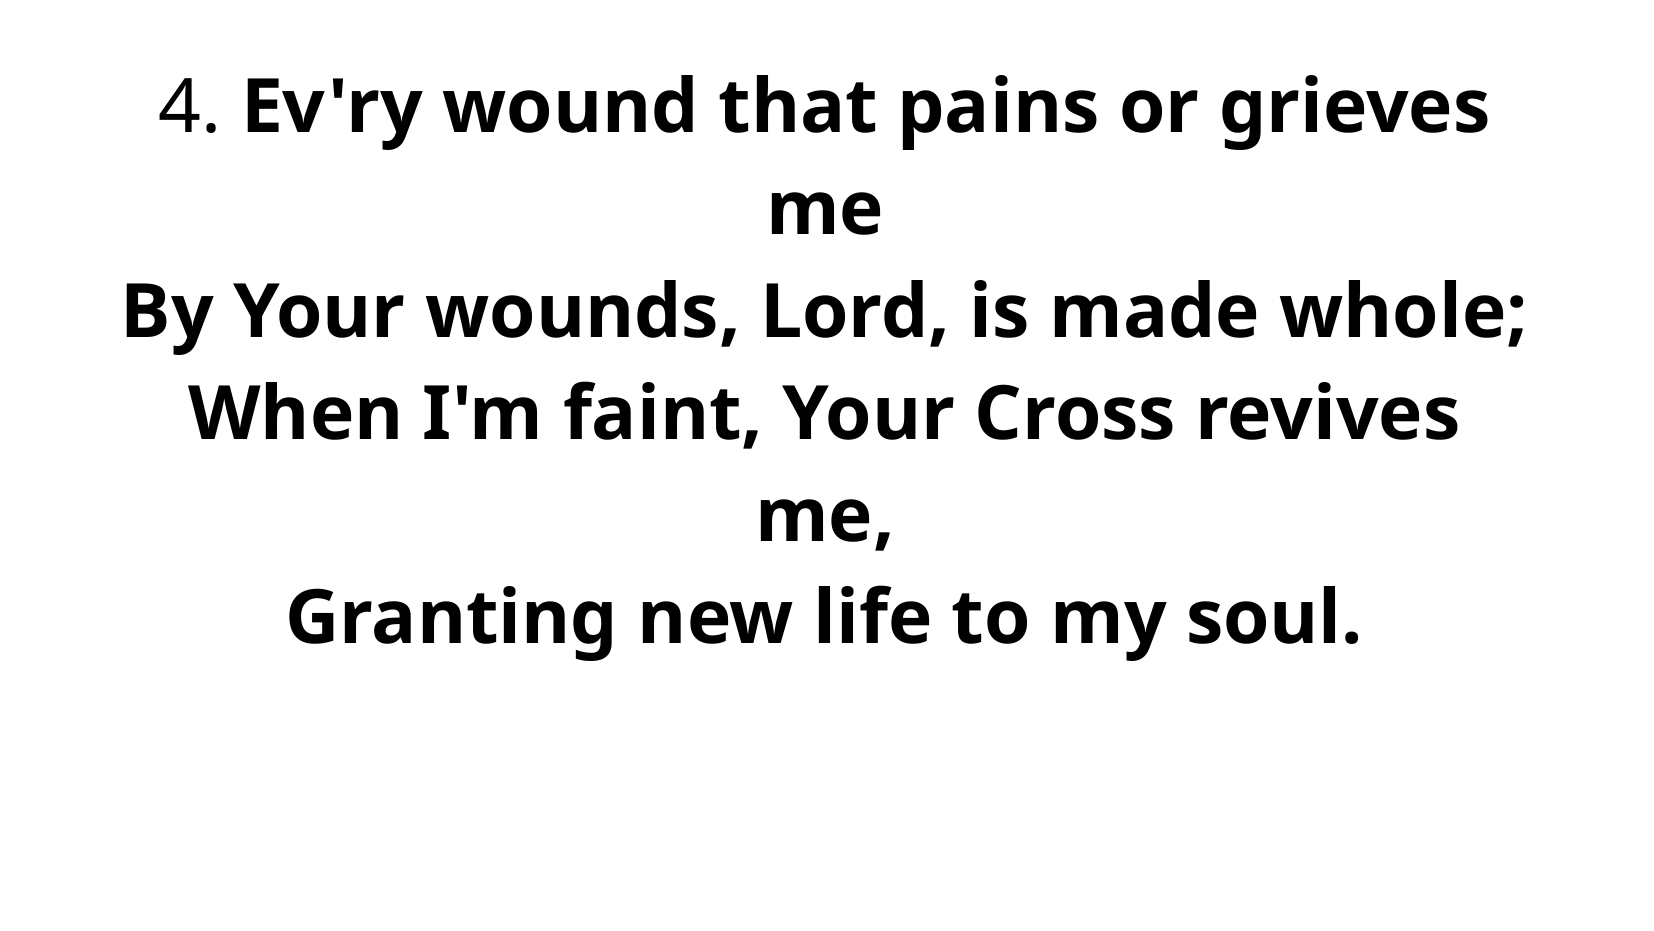

4. Ev'ry wound that pains or grieves me
By Your wounds, Lord, is made whole;
When I'm faint, Your Cross revives me,
Granting new life to my soul.